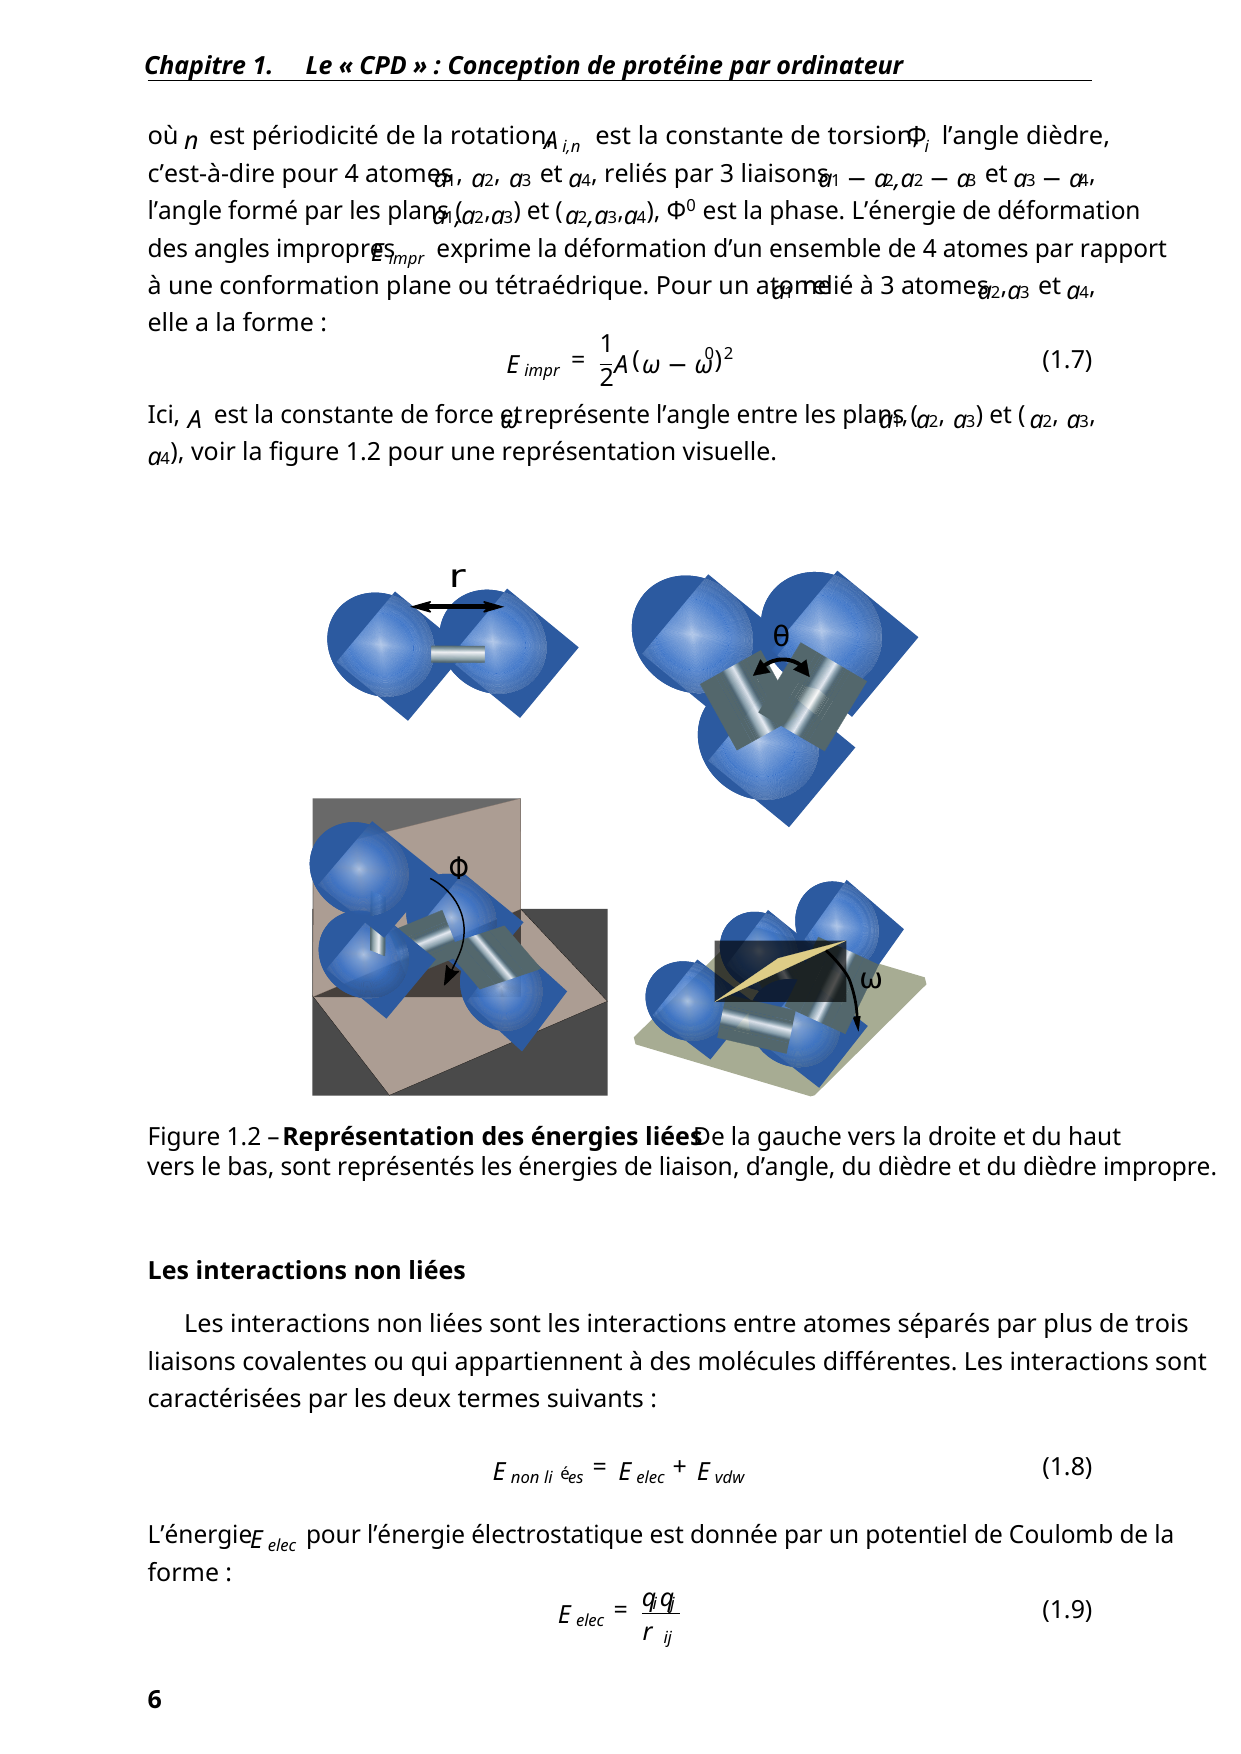

Chapitre 1.
Le « CPD » : Conception de protéine par ordinateur
où
est périodicité de la rotation,
est la constante de torsion,
Φ
l’angle dièdre,
n
A
i,n
i
c’est-à-dire pour 4 atomes
,
,
et
, reliés par 3 liaisons
et
,
a
a
a
a
a
− a
,a
− a
a
− a
1
2
3
4
1
2
2
3
3
4
l’angle formé par les plans (
,
) et (
,
), Φ
est la phase. L’énergie de déformation
0
a
,a
a
a
,a
a
1
2
3
2
3
4
des angles impropres
exprime la déformation d’un ensemble de 4 atomes par rapport
E
impr
à une conformation plane ou tétraédrique. Pour un atome
relié à 3 atomes
,
et
,
a
a
a
a
1
2
3
4
elle a la forme :
1
0
2
=
(
)
(1.7)
E
A
ω − ω
impr
2
Ici,
est la constante de force et
représente l’angle entre les plans (
,
,
) et (
,
,
A
ω
a
a
a
a
a
1
2
3
2
3
), voir la figure 1.2 pour une représentation visuelle.
a
4
r
θ
Φ
ω
Figure 1.2 –
Représentation des énergies liées
De la gauche vers la droite et du haut
vers le bas, sont représentés les énergies de liaison, d’angle, du dièdre et du dièdre impropre.
Les interactions non liées
Les interactions non liées sont les interactions entre atomes séparés par plus de trois
liaisons covalentes ou qui appartiennent à des molécules différentes. Les interactions sont
caractérisées par les deux termes suivants :
=
+
(1.8)
E
E
E
é
non li
es
elec
vdw
L’énergie
pour l’énergie électrostatique est donnée par un potentiel de Coulomb de la
E
elec
forme :
q
q
i
j
=
(1.9)
E
elec
r
ij
6